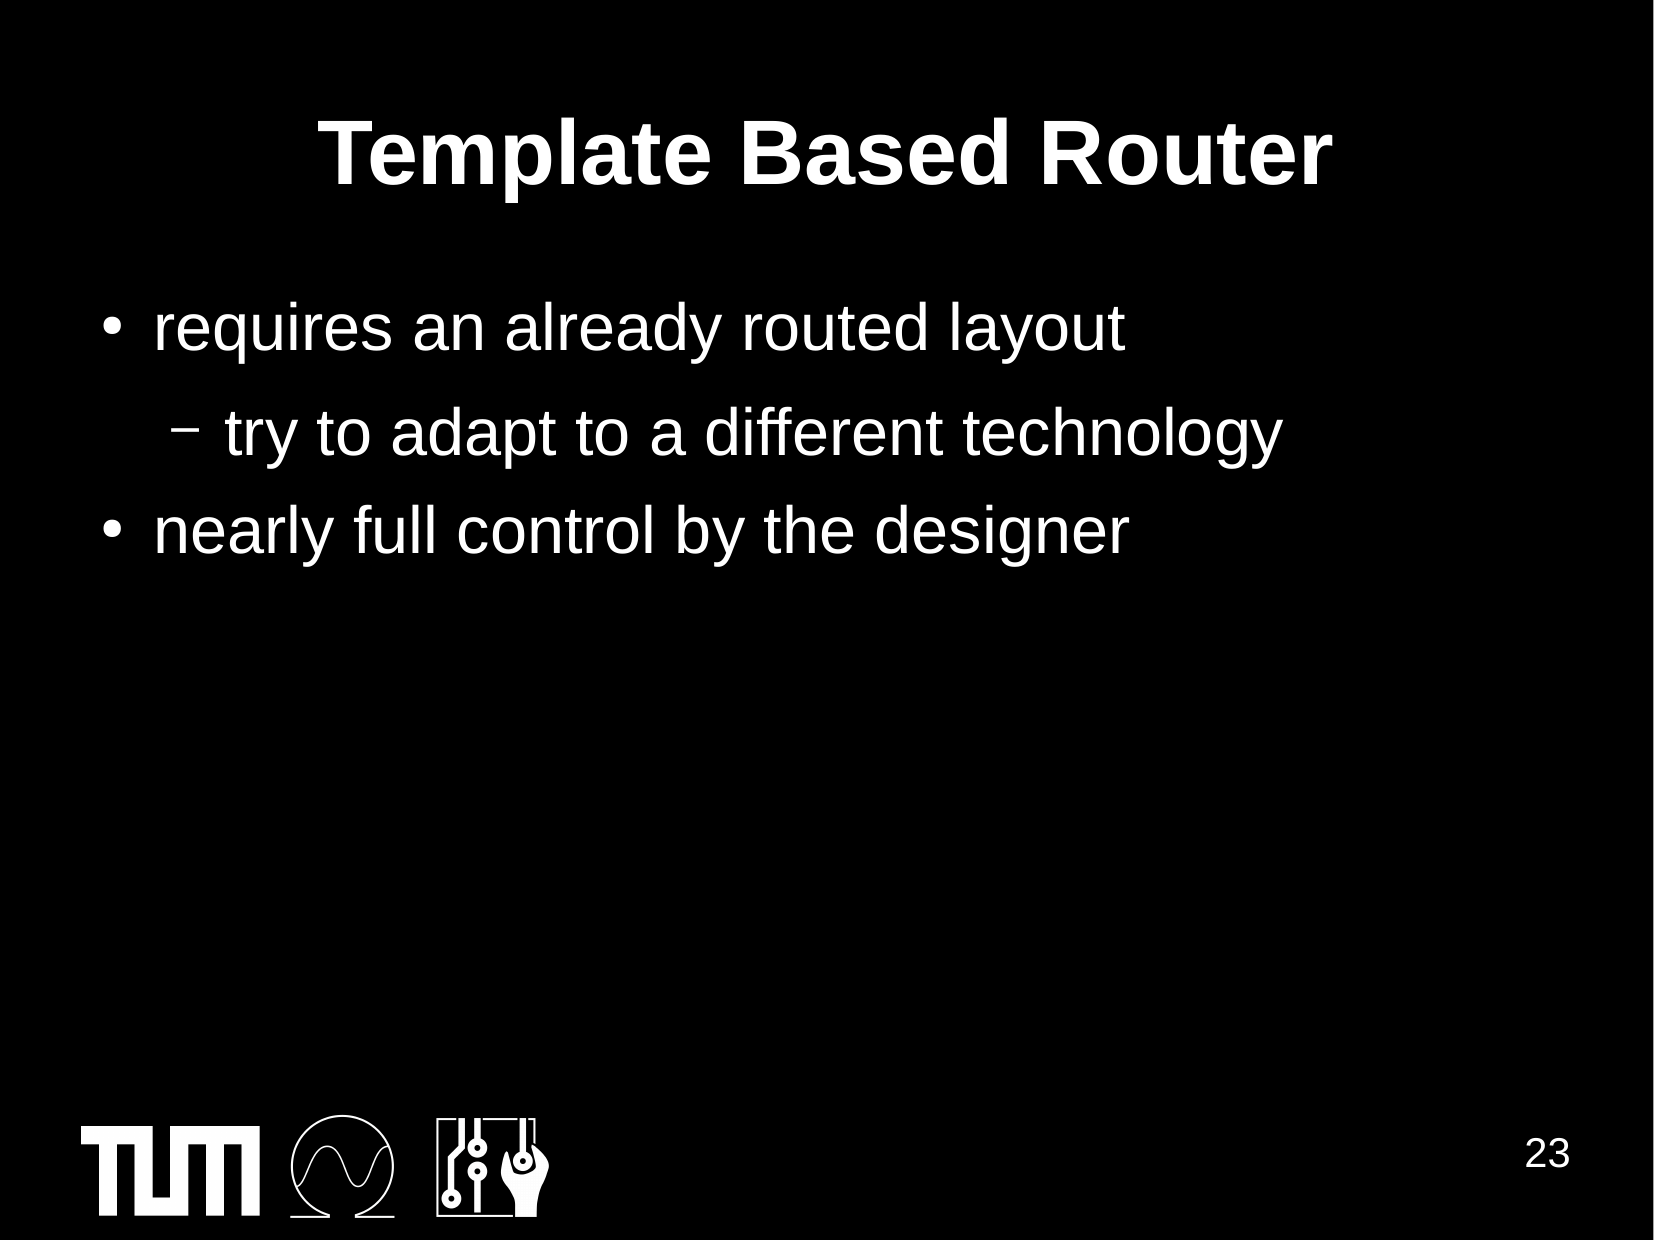

# Template Based Router
requires an already routed layout
try to adapt to a different technology
nearly full control by the designer
23